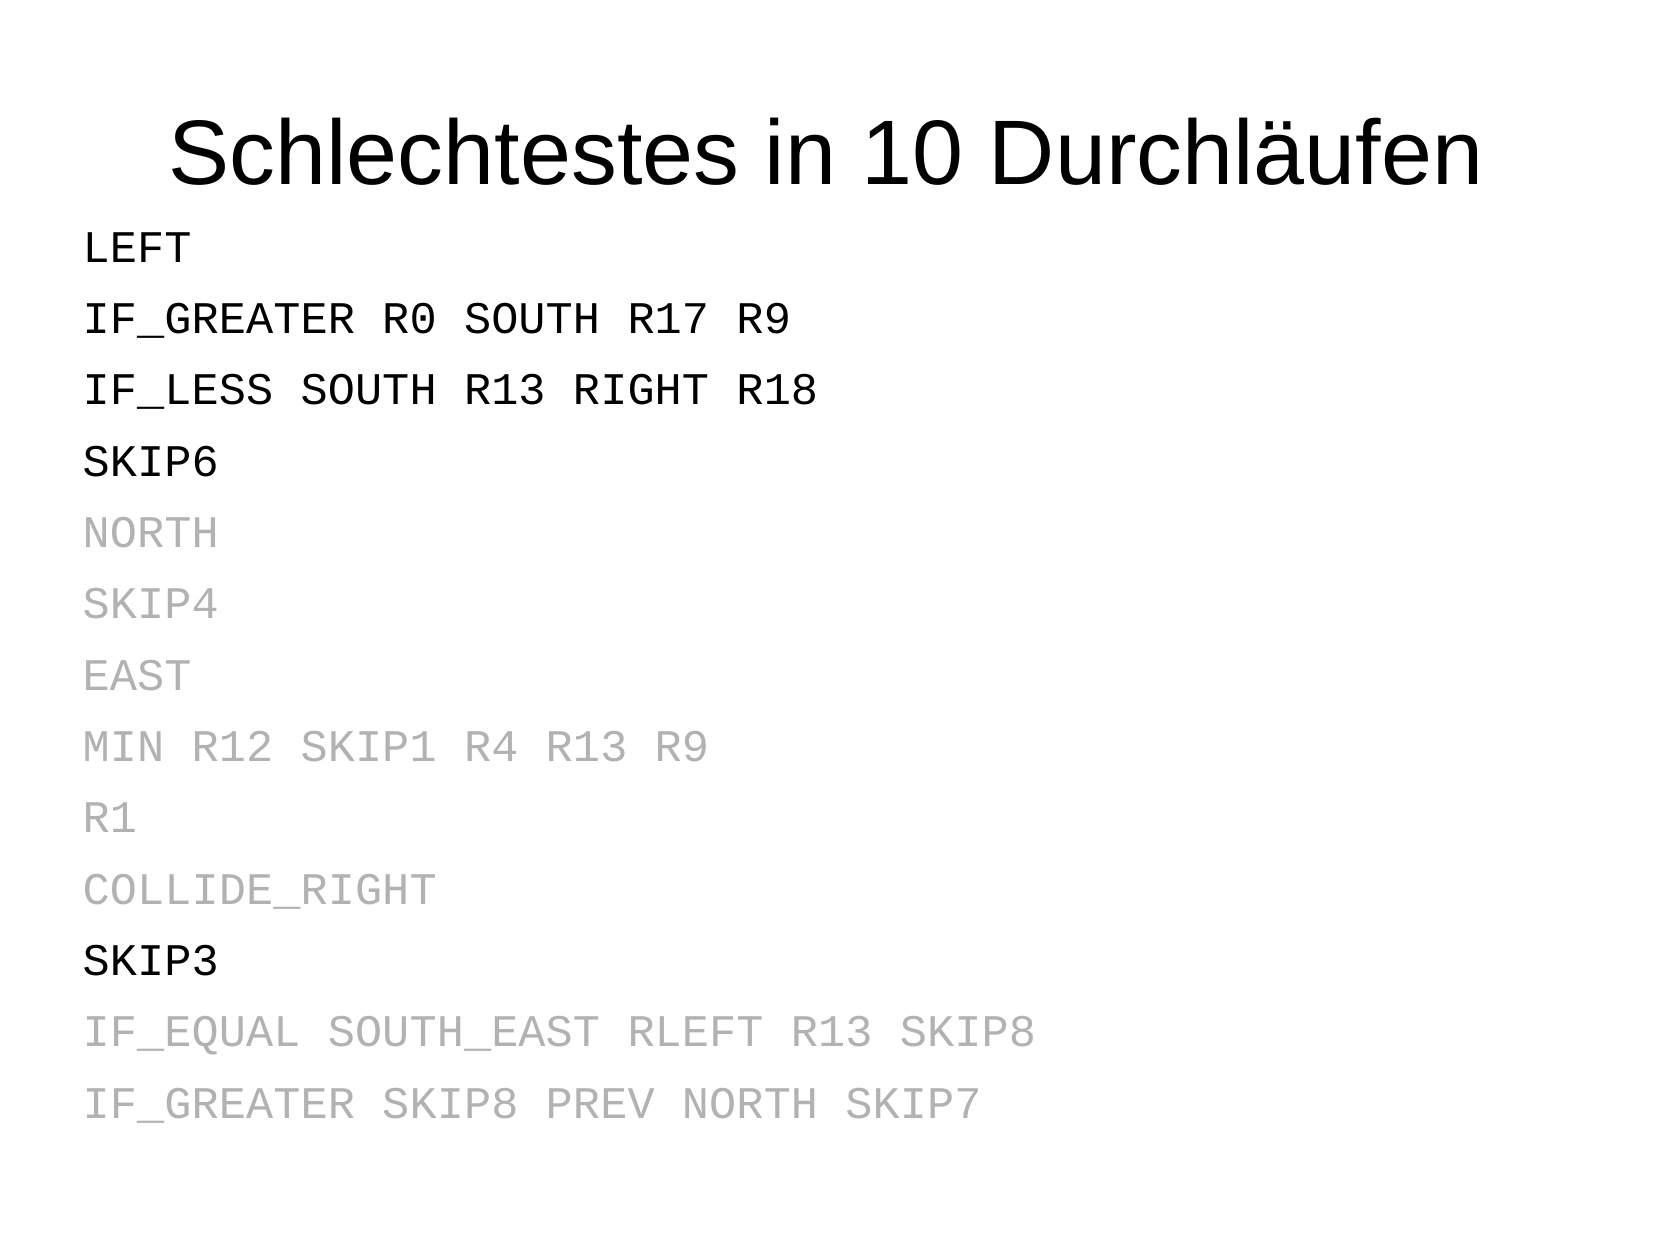

# Schlechtestes in 10 Durchläufen
LEFT
IF_GREATER R0 SOUTH R17 R9
IF_LESS SOUTH R13 RIGHT R18
SKIP6
NORTH
SKIP4
EAST
MIN R12 SKIP1 R4 R13 R9
R1
COLLIDE_RIGHT
SKIP3
IF_EQUAL SOUTH_EAST RLEFT R13 SKIP8
IF_GREATER SKIP8 PREV NORTH SKIP7